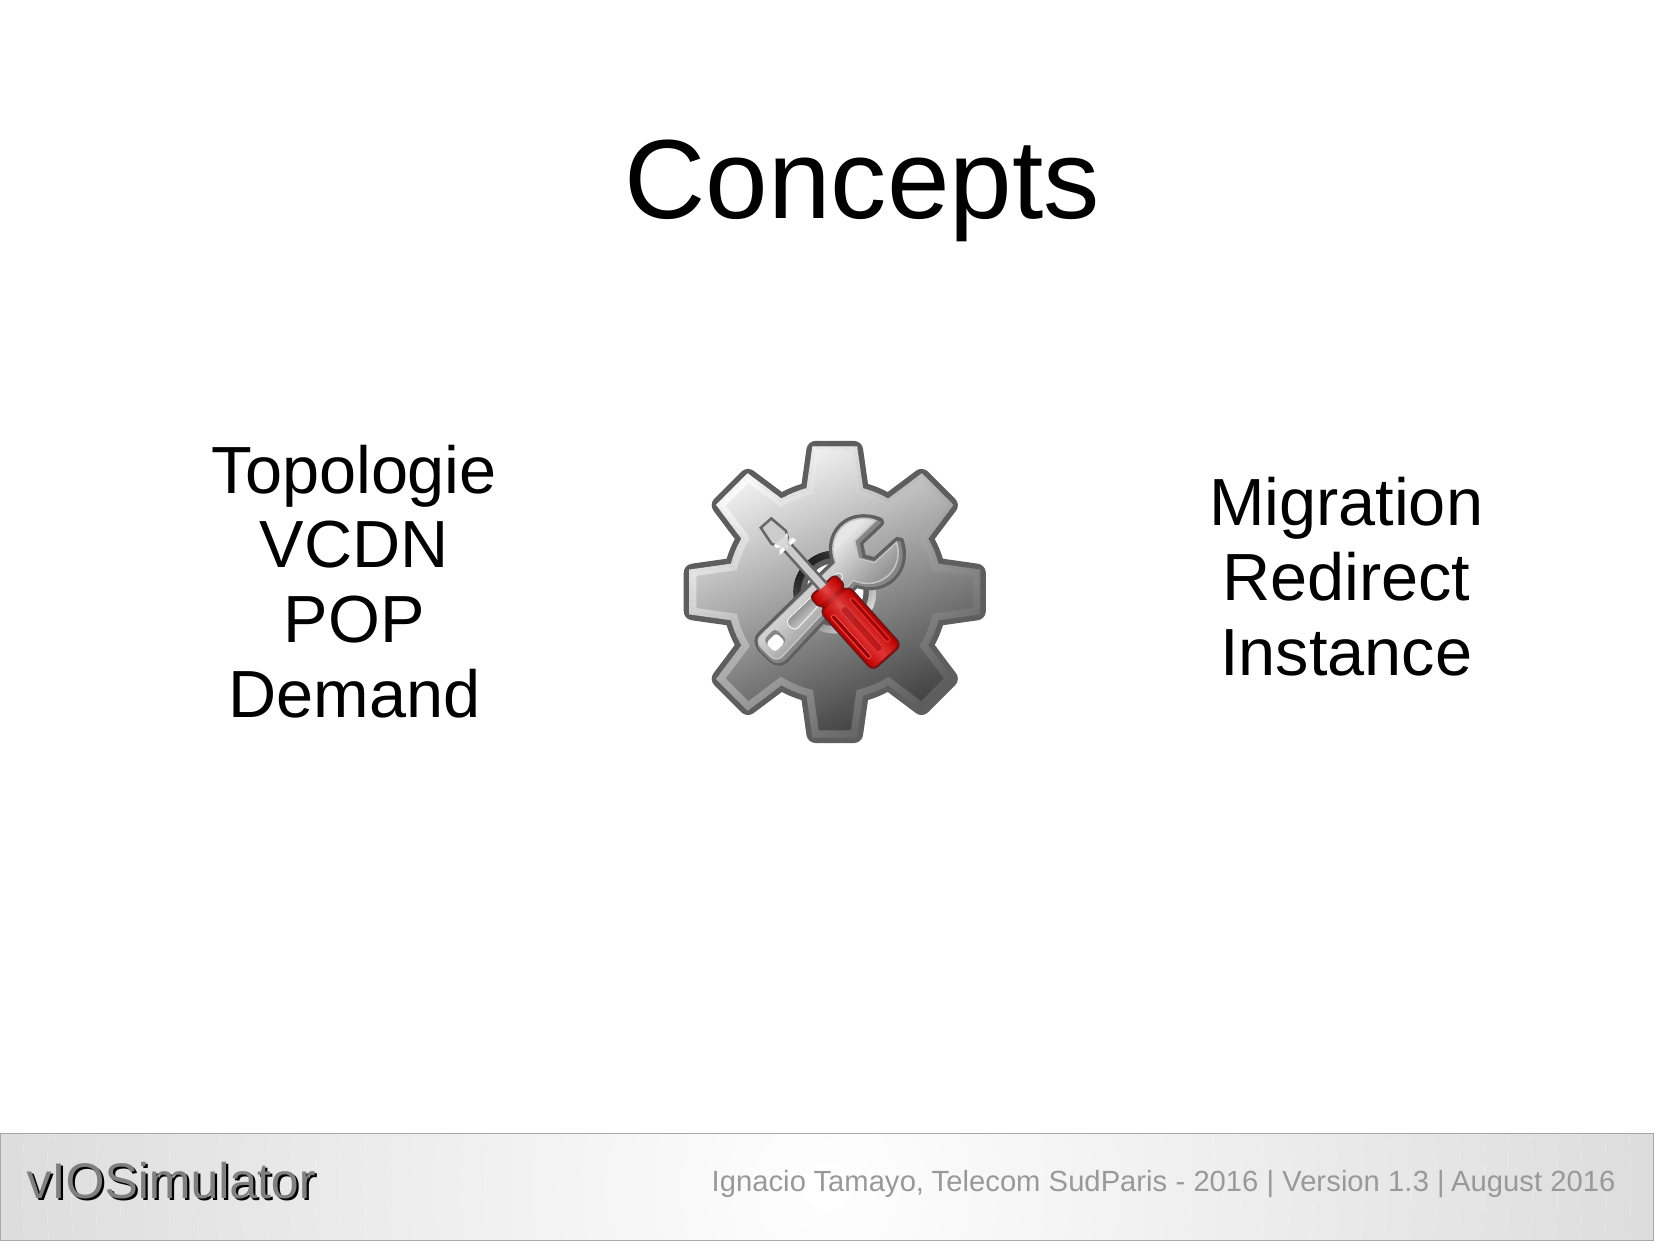

# Concepts
Topologie
VCDN
POP
Demand
Migration
Redirect
Instance
vIOSimulator
Ignacio Tamayo, Telecom SudParis - 2016 | Version 1.3 | August 2016